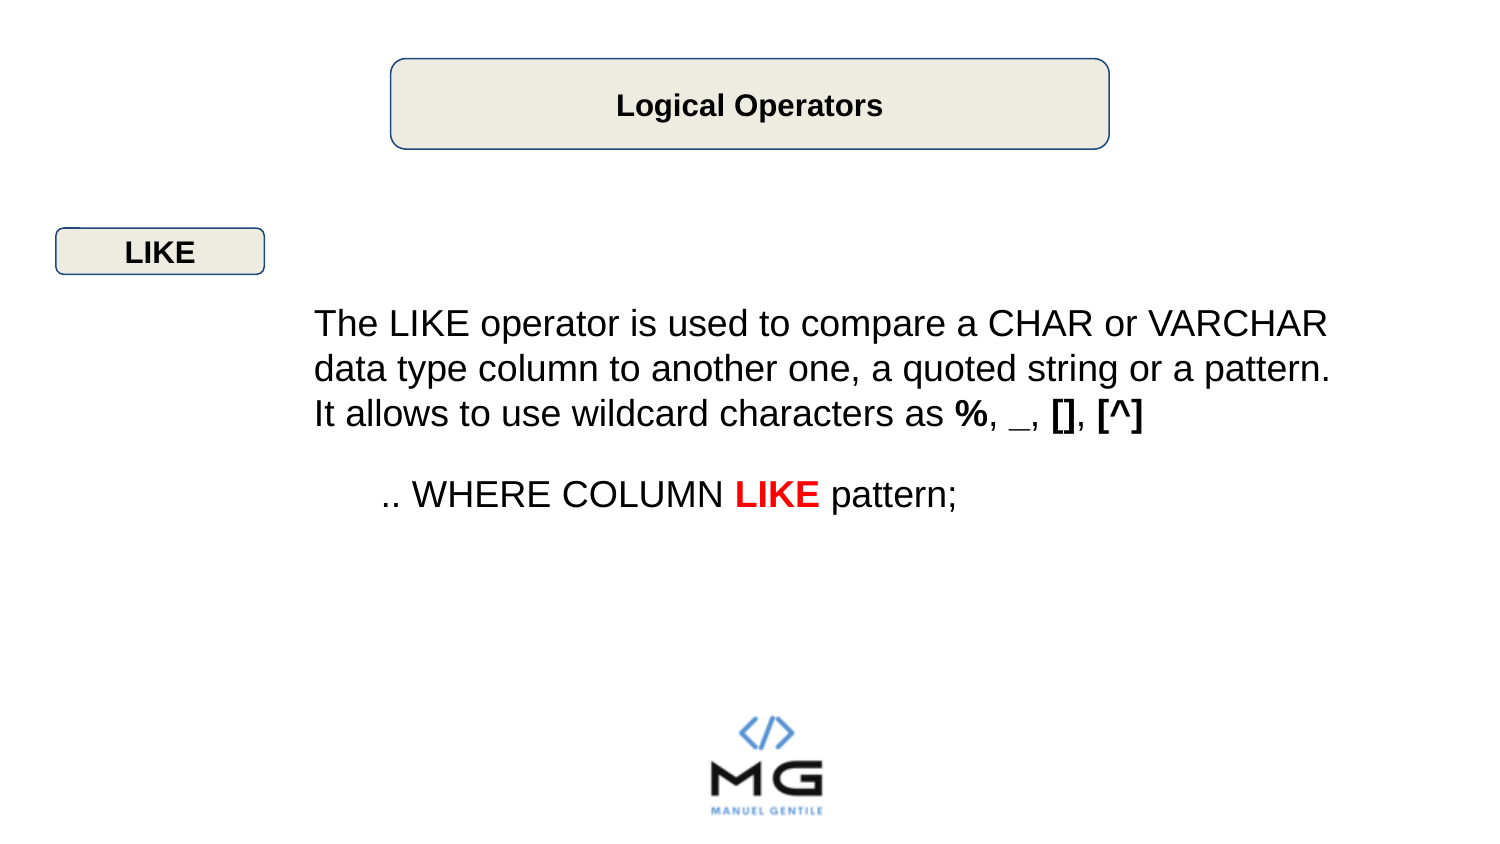

Logical Operators
LIKE
The LIKE operator is used to compare a CHAR or VARCHAR data type column to another one, a quoted string or a pattern.
It allows to use wildcard characters as %, _, [], [^]
.. WHERE COLUMN LIKE pattern;